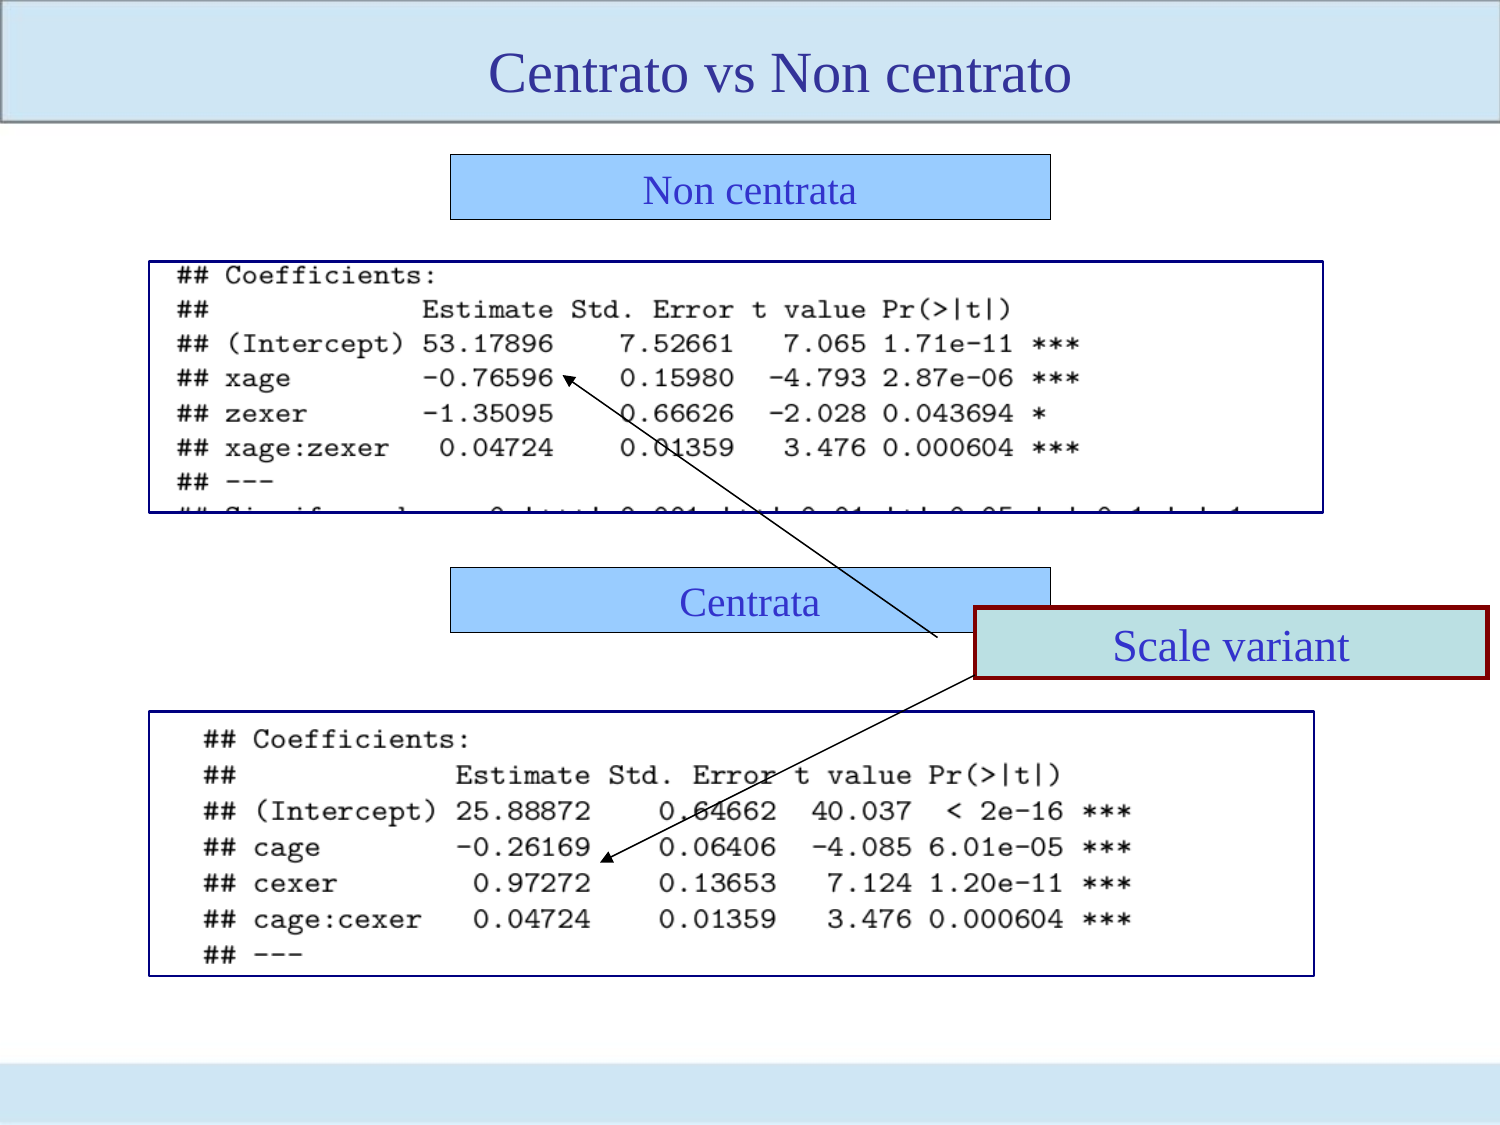

# Centrato vs Non centrato
Non centrata
Centrata
Scale variant